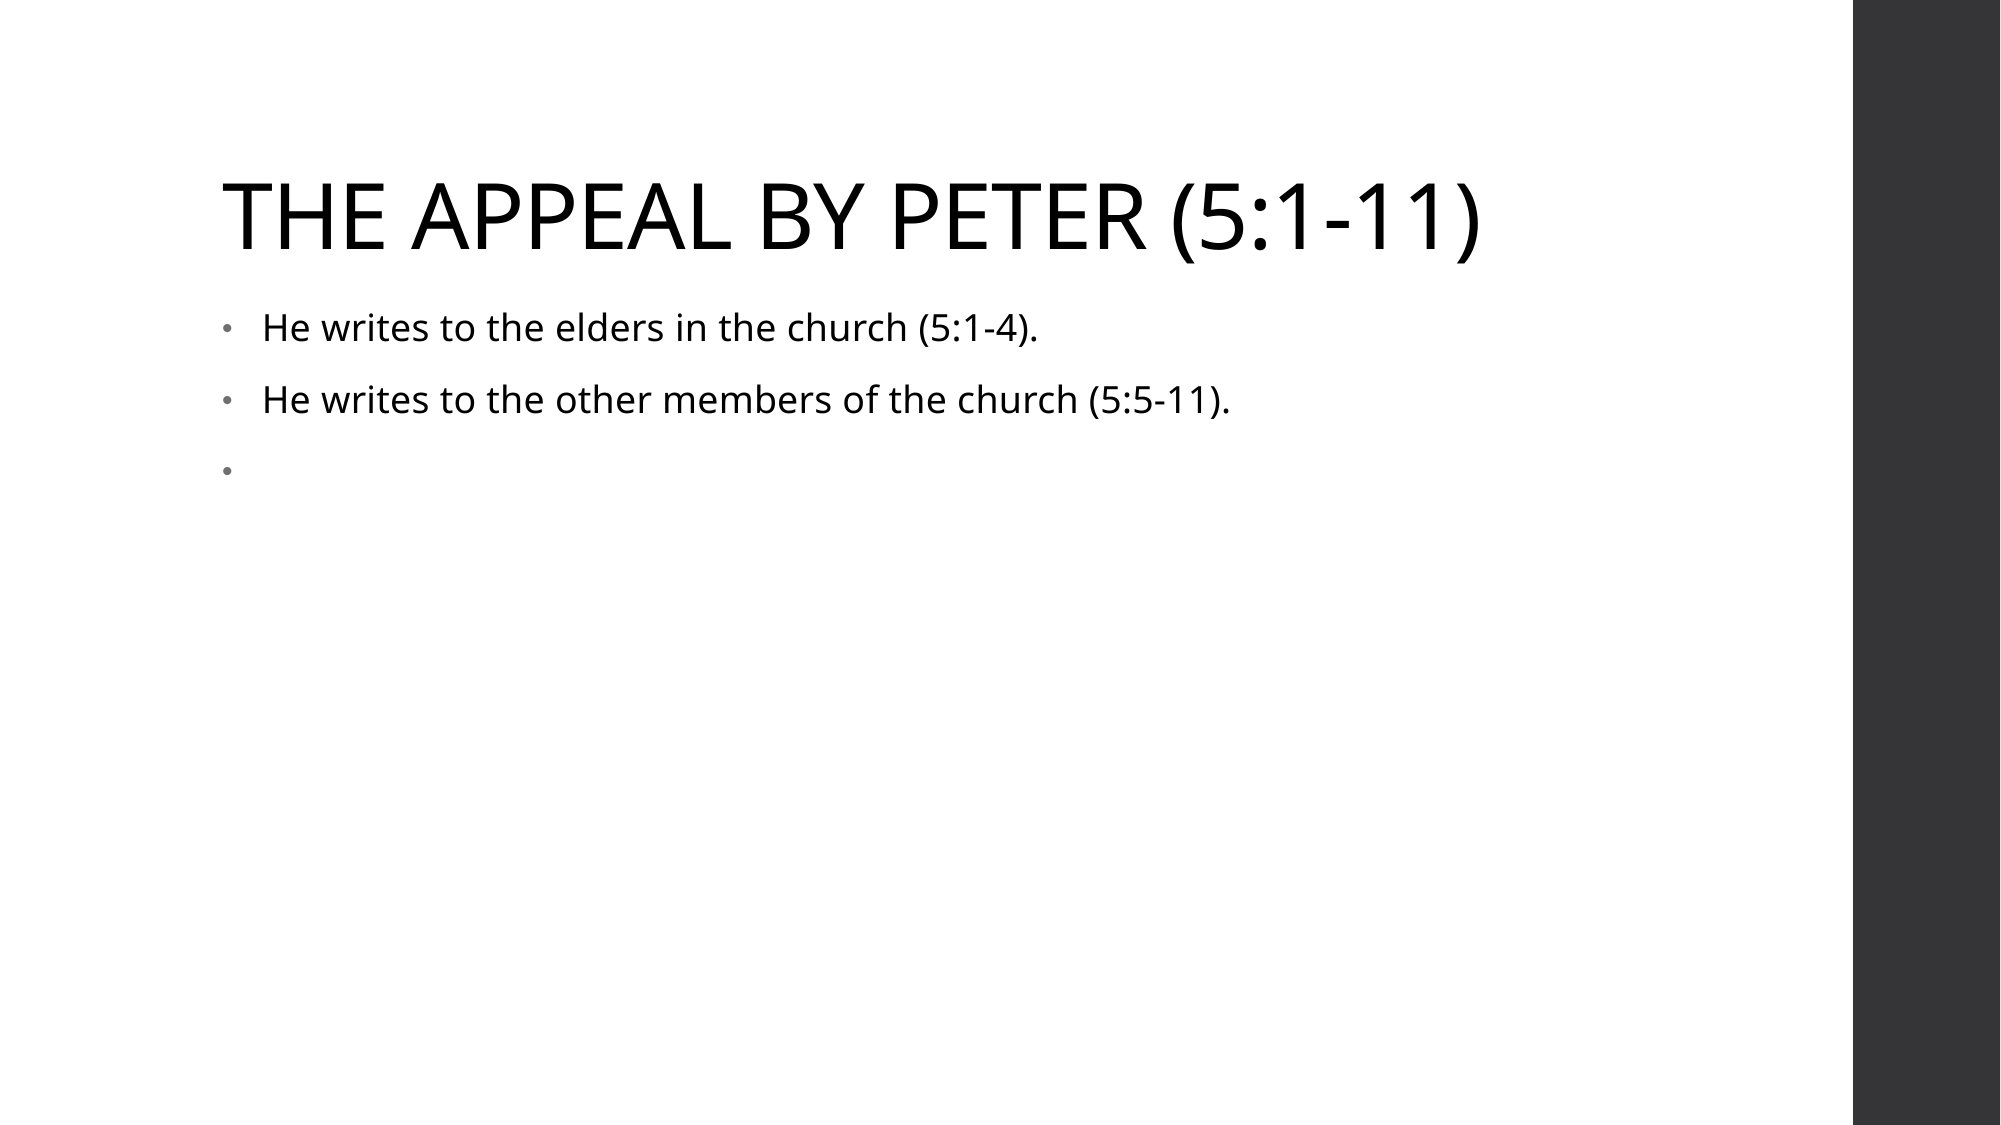

# THE APPEAL BY PETER (5:1-11)
 He writes to the elders in the church (5:1-4).
 He writes to the other members of the church (5:5-11).